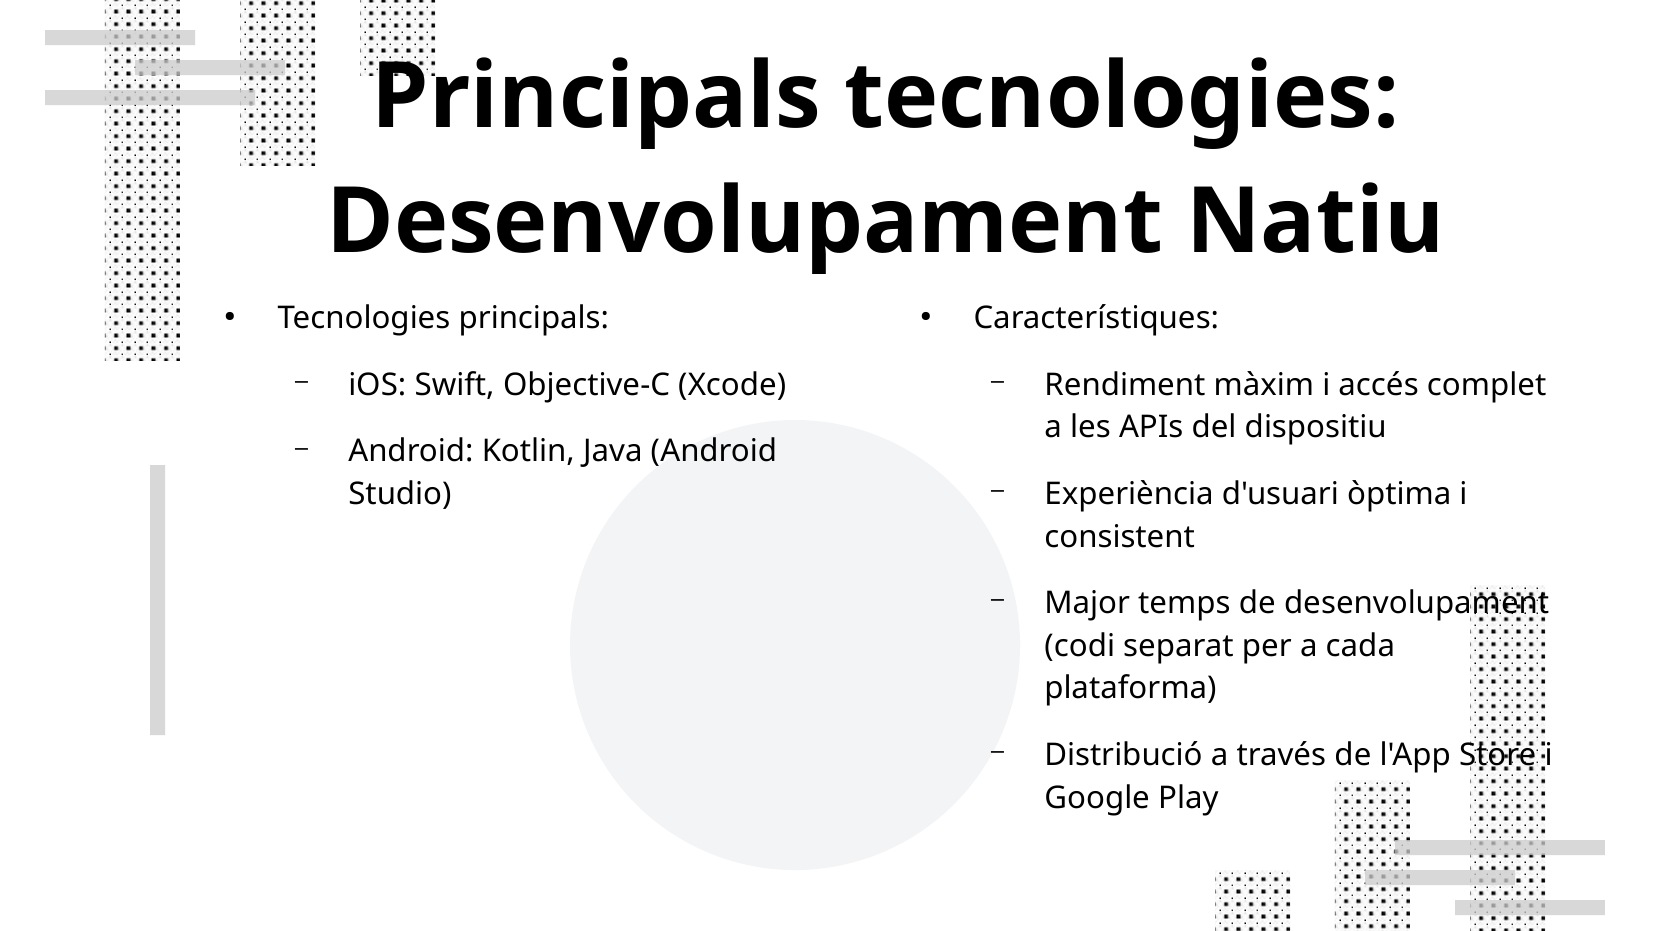

# Principals tecnologies: Desenvolupament Natiu
Tecnologies principals:
iOS: Swift, Objective-C (Xcode)
Android: Kotlin, Java (Android Studio)
Característiques:
Rendiment màxim i accés complet a les APIs del dispositiu
Experiència d'usuari òptima i consistent
Major temps de desenvolupament (codi separat per a cada plataforma)
Distribució a través de l'App Store i Google Play